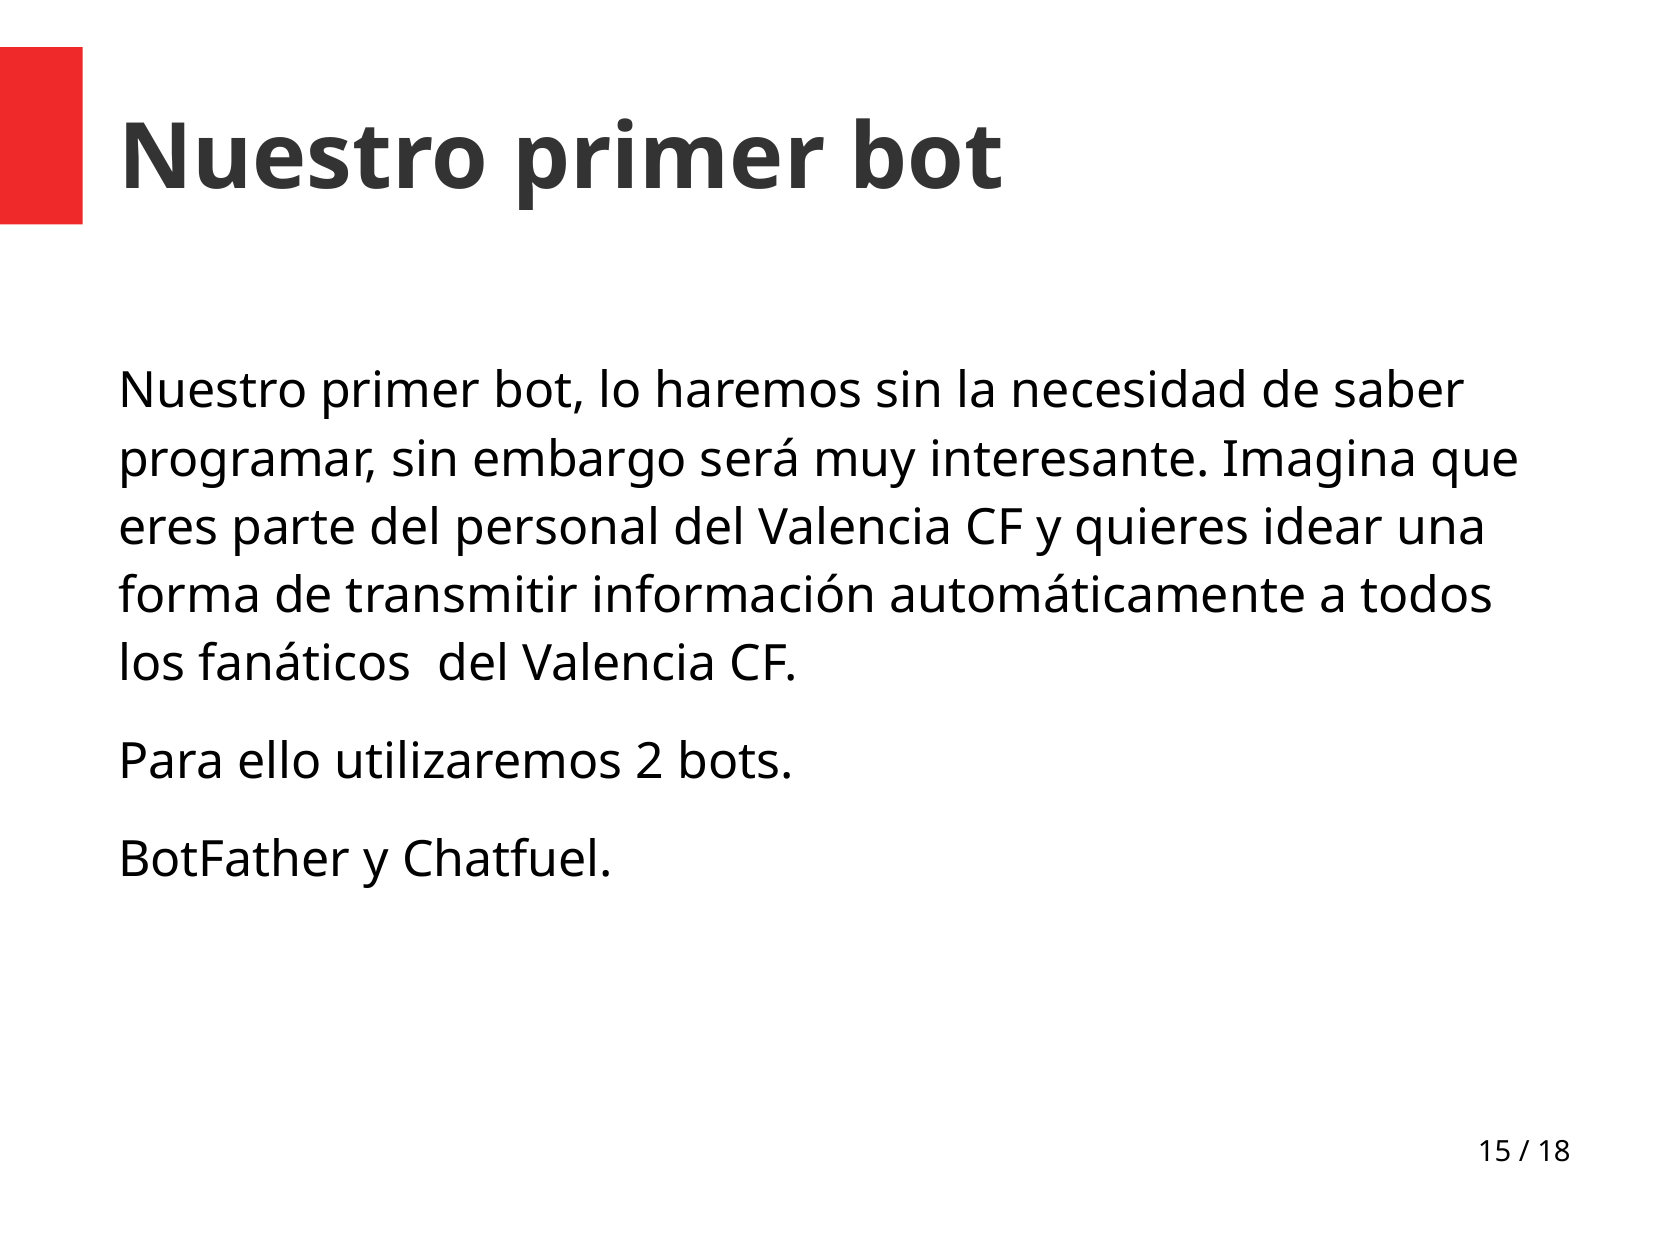

# Nuestro primer bot
Nuestro primer bot, lo haremos sin la necesidad de saber programar, sin embargo será muy interesante. Imagina que eres parte del personal del Valencia CF y quieres idear una forma de transmitir información automáticamente a todos los fanáticos del Valencia CF.
Para ello utilizaremos 2 bots.
BotFather y Chatfuel.
15